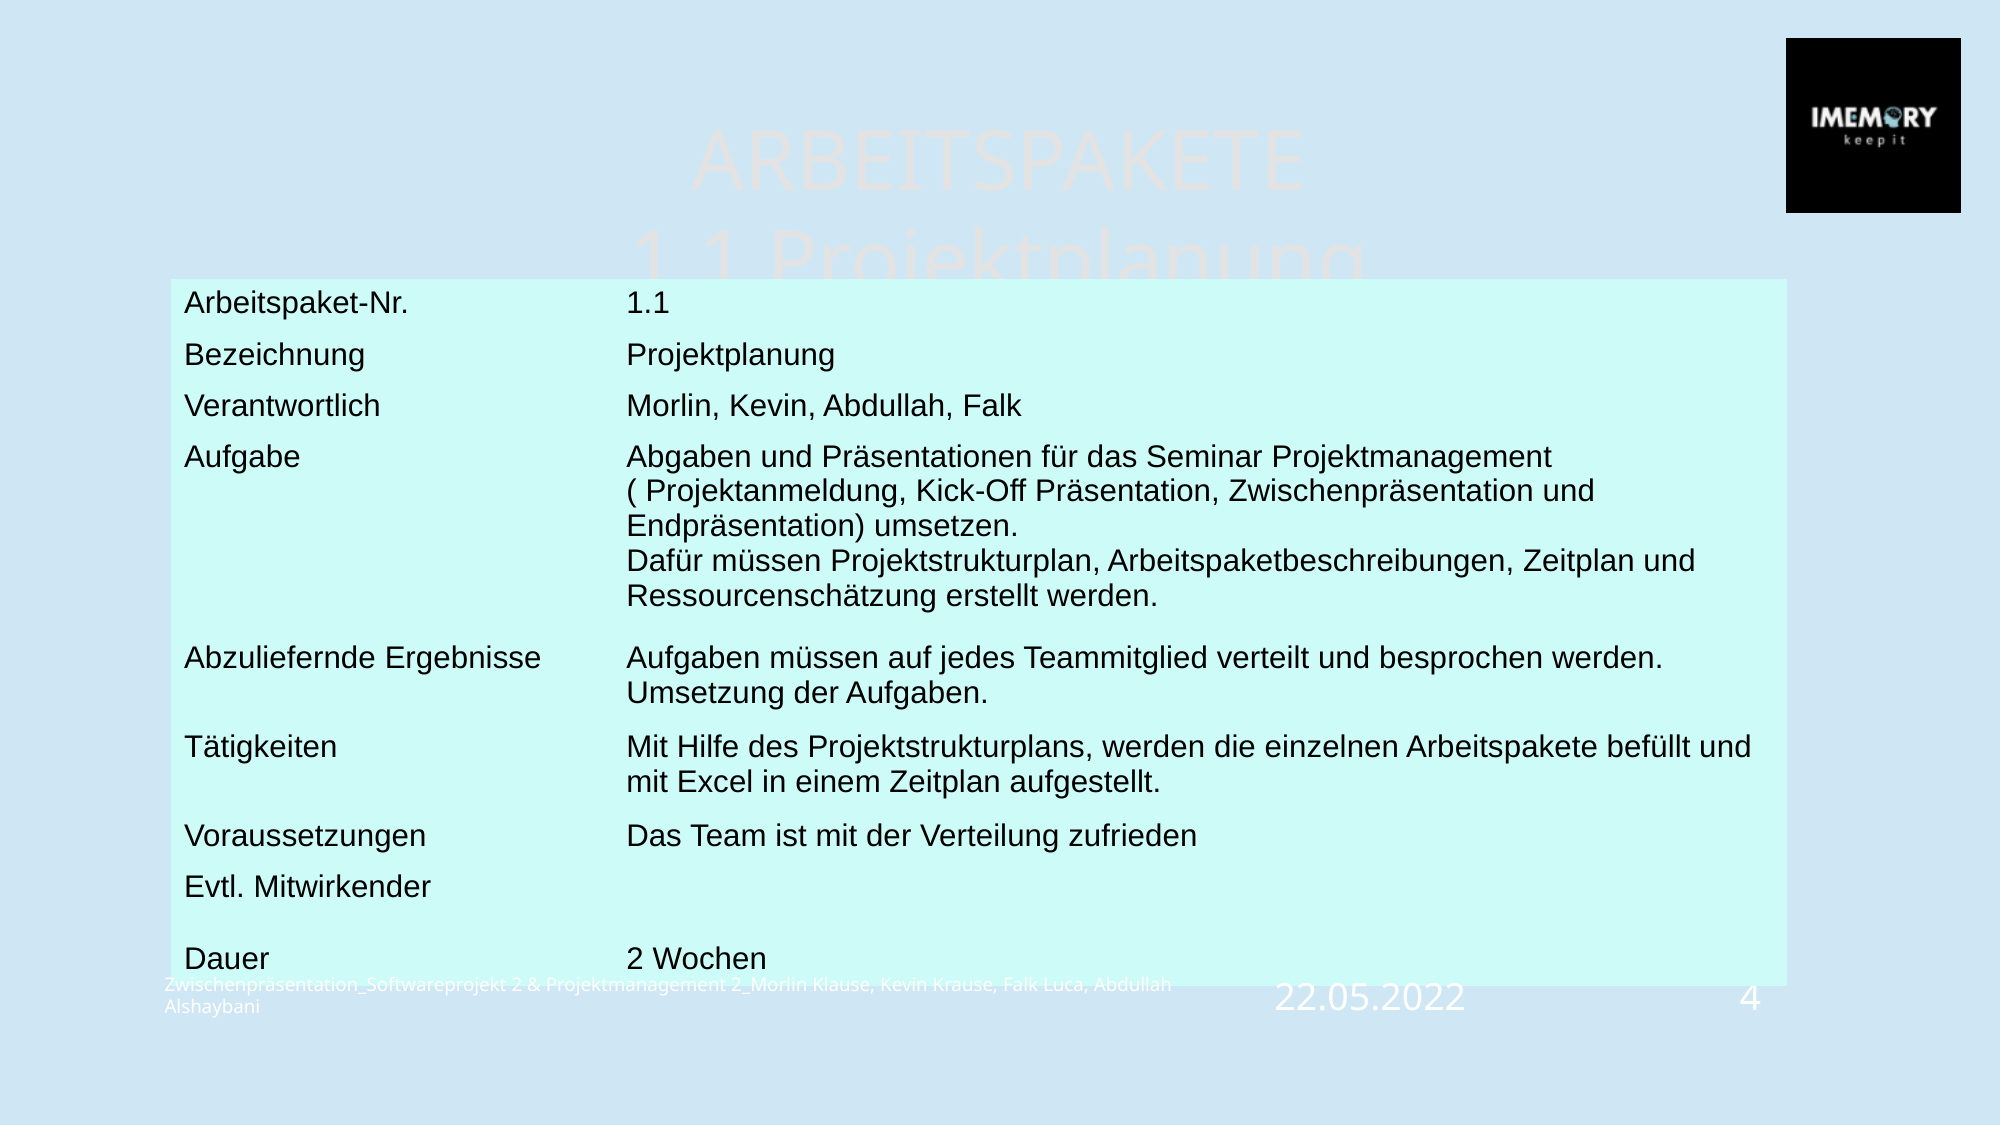

# ARBEITSPAKETE 1.1 Projektplanung
| Arbeitspaket-Nr. | 1.1 |
| --- | --- |
| Bezeichnung | Projektplanung |
| Verantwortlich | Morlin, Kevin, Abdullah, Falk |
| Aufgabe | Abgaben und Präsentationen für das Seminar Projektmanagement ( Projektanmeldung, Kick-Off Präsentation, Zwischenpräsentation und Endpräsentation) umsetzen. Dafür müssen Projektstrukturplan, Arbeitspaketbeschreibungen, Zeitplan und Ressourcenschätzung erstellt werden. |
| Abzuliefernde Ergebnisse | Aufgaben müssen auf jedes Teammitglied verteilt und besprochen werden. Umsetzung der Aufgaben. |
| Tätigkeiten | Mit Hilfe des Projektstrukturplans, werden die einzelnen Arbeitspakete befüllt und mit Excel in einem Zeitplan aufgestellt. |
| Voraussetzungen | Das Team ist mit der Verteilung zufrieden |
| Evtl. Mitwirkender | |
| Dauer | 2 Wochen |
Zwischenpräsentation_Softwareprojekt 2 & Projektmanagement 2_Morlin Klause, Kevin Krause, Falk Luca, Abdullah Alshaybani
22.05.2022